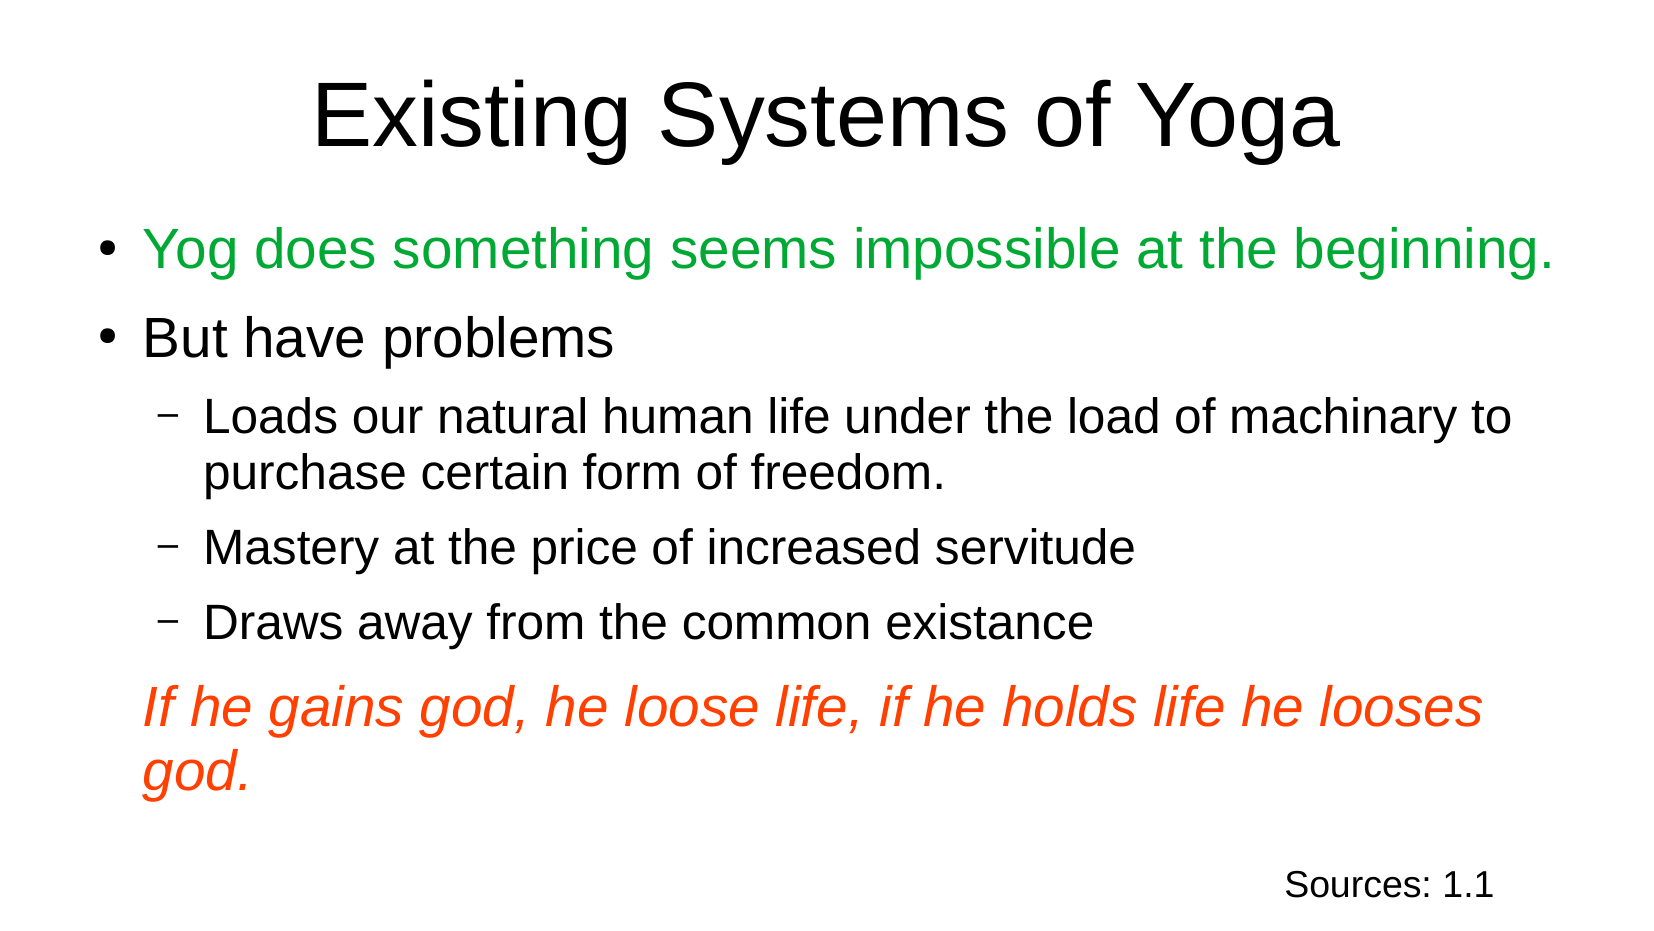

# Existing Systems of Yoga
Yog does something seems impossible at the beginning.
But have problems
Loads our natural human life under the load of machinary to purchase certain form of freedom.
Mastery at the price of increased servitude
Draws away from the common existance
If he gains god, he loose life, if he holds life he looses god.
Sources: 1.1